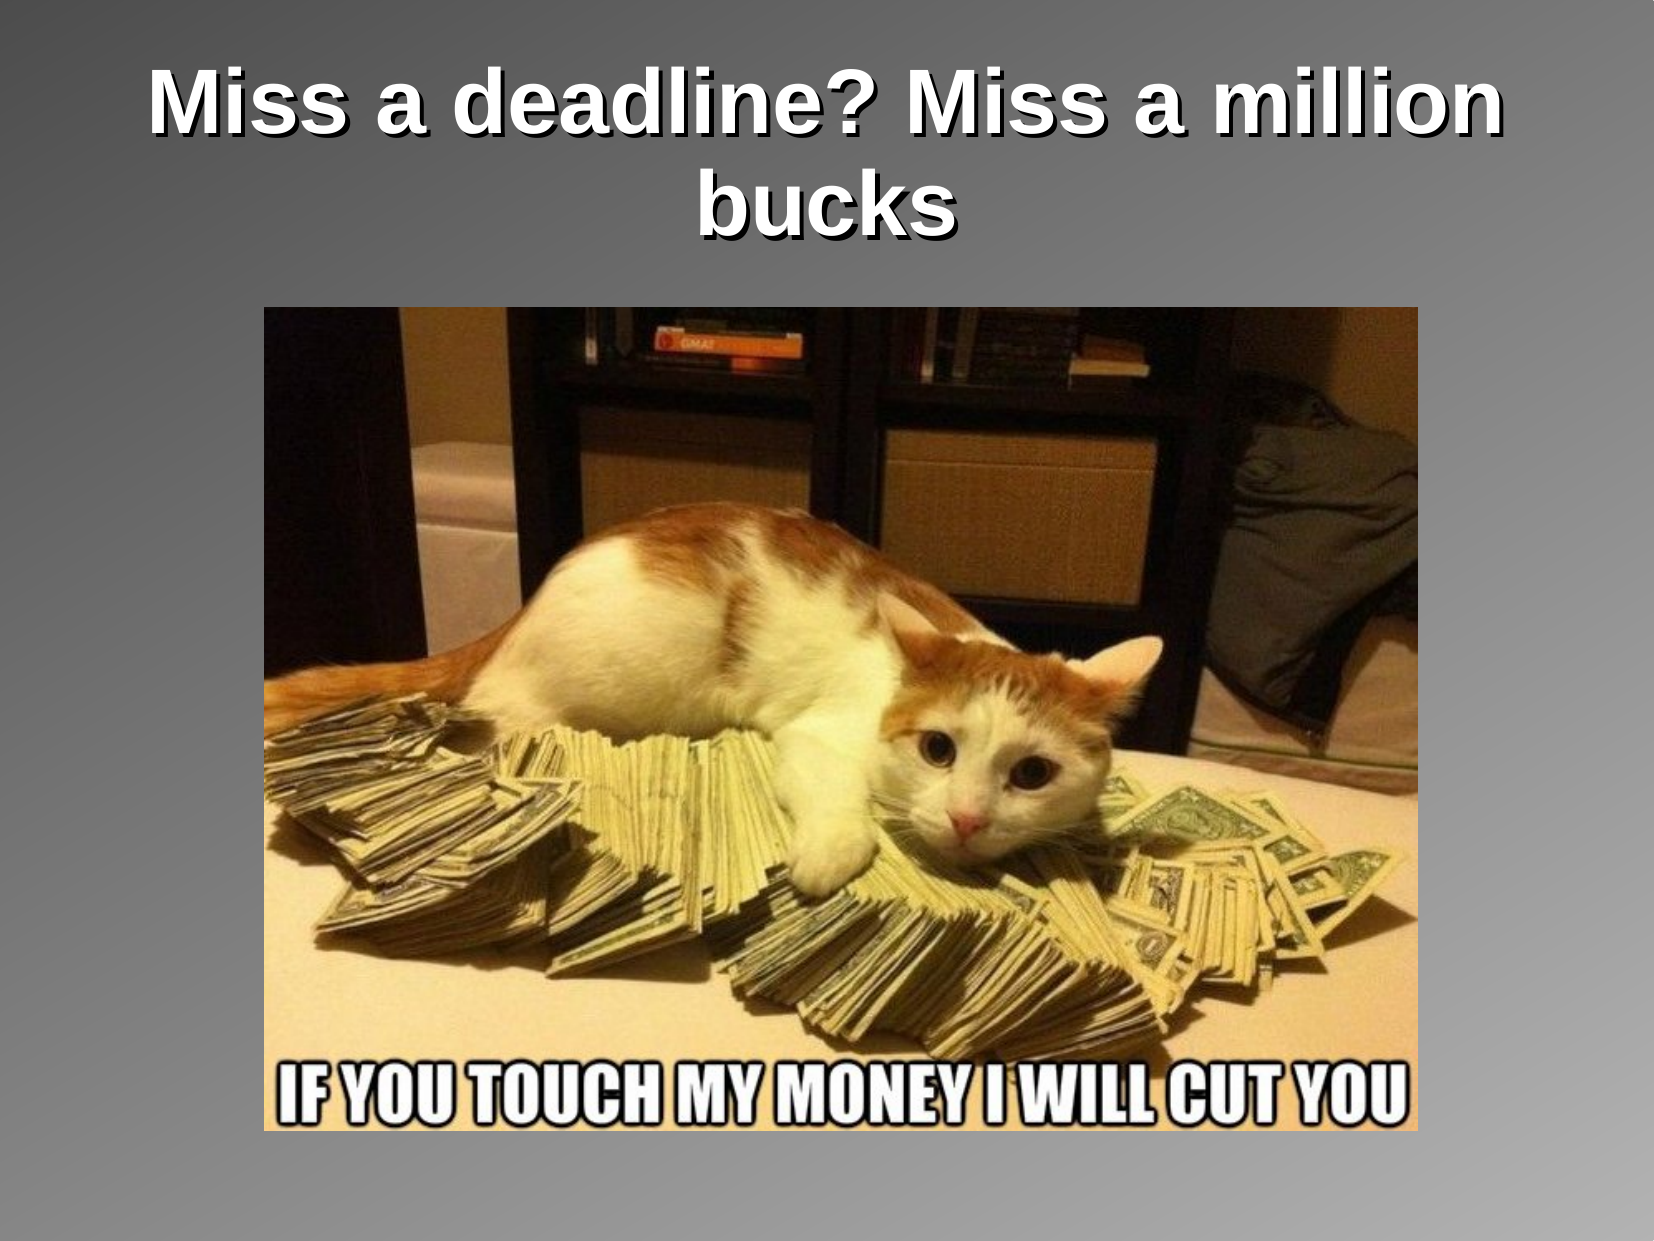

# Miss a deadline? Miss a million bucks